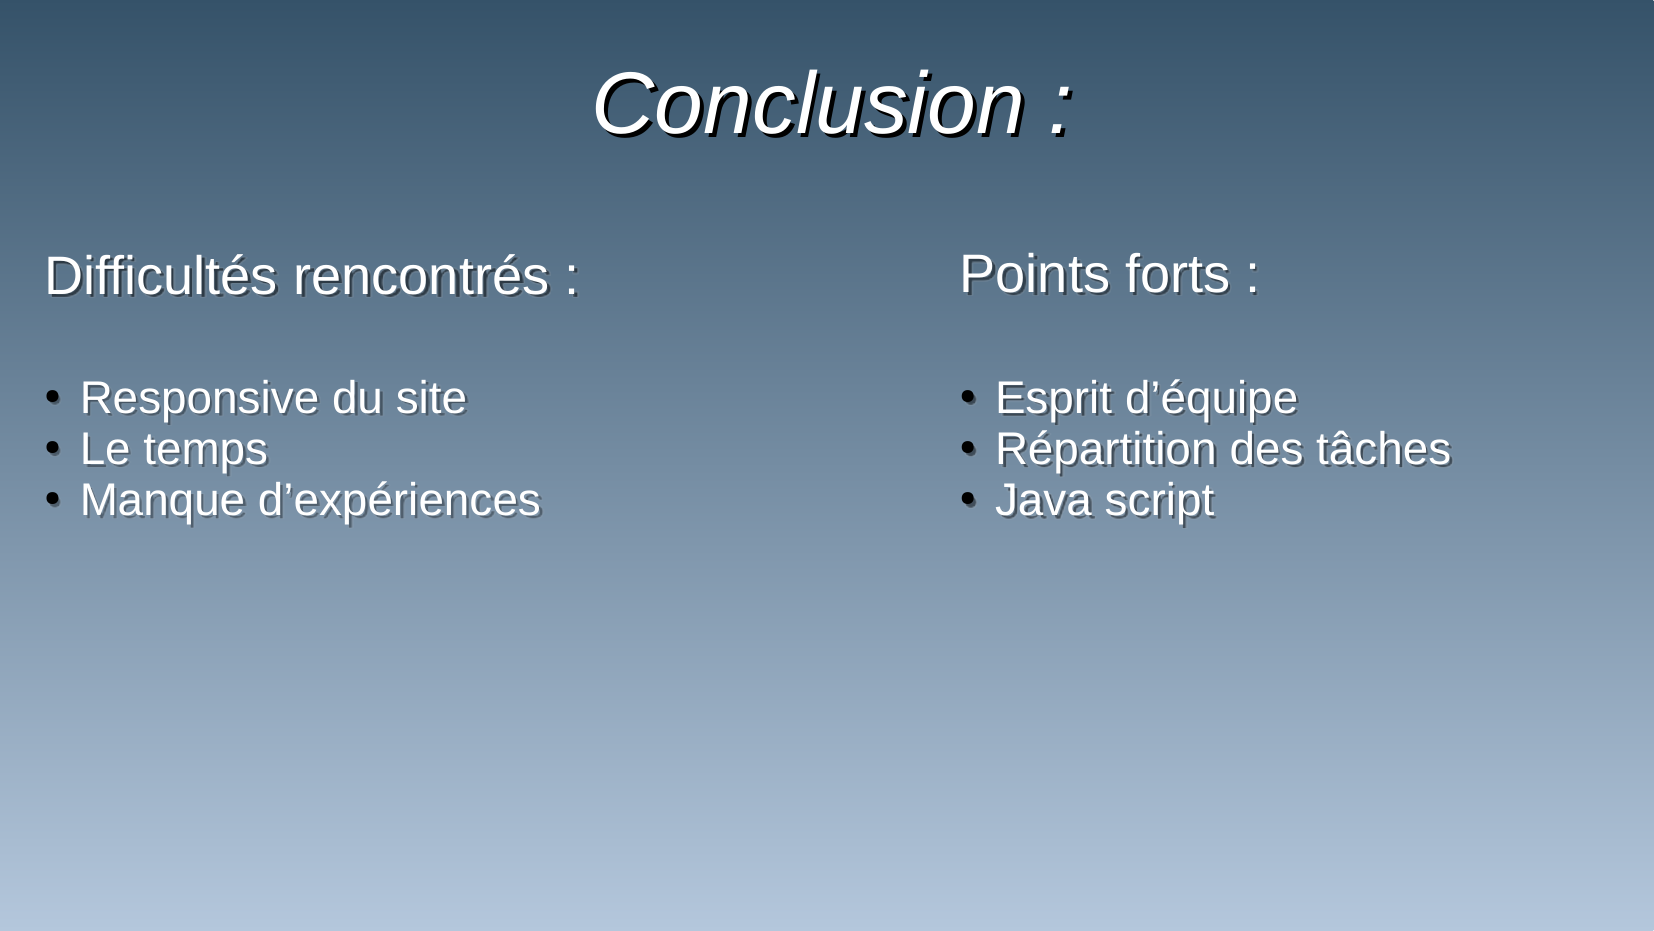

# Conclusion :
Points forts :
Difficultés rencontrés :
Responsive du site
Le temps
Manque d’expériences
Esprit d’équipe
Répartition des tâches
Java script